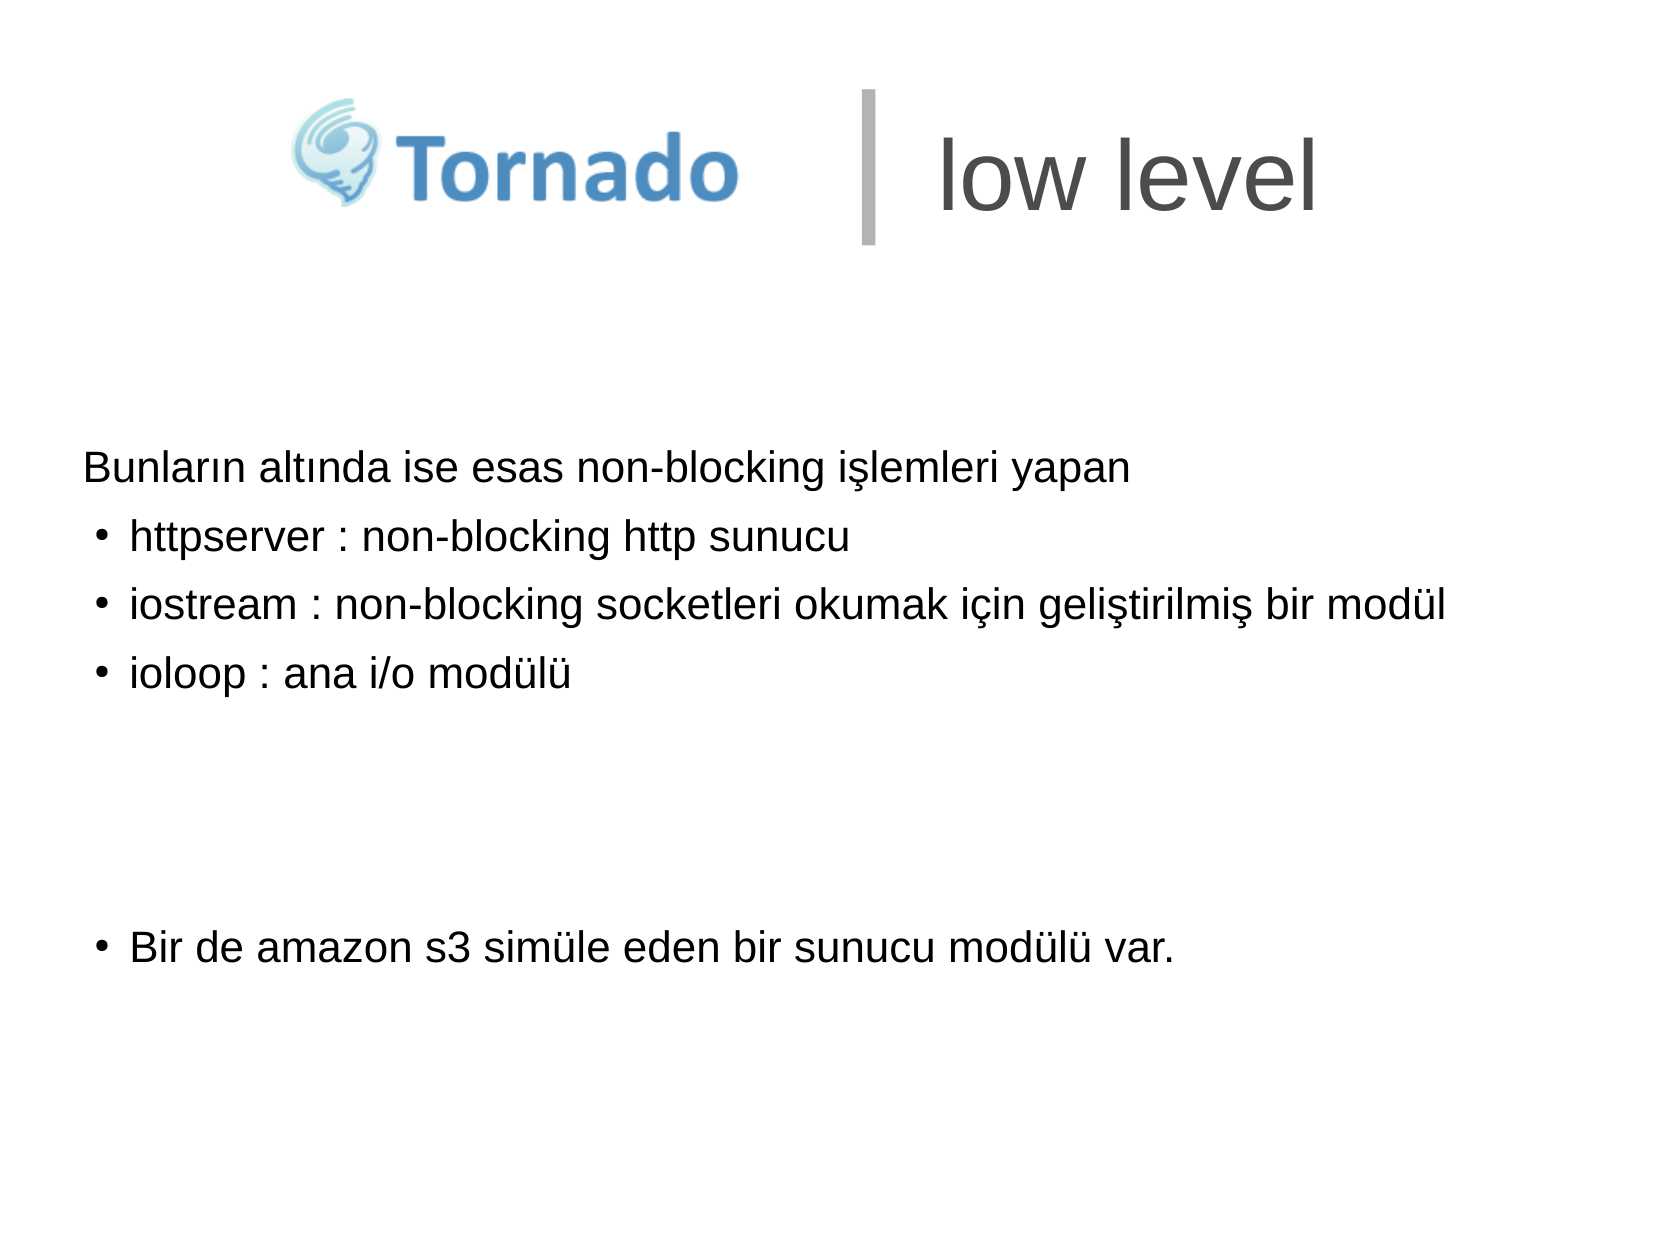

#
| low level
Bunların altında ise esas non-blocking işlemleri yapan
httpserver : non-blocking http sunucu
iostream : non-blocking socketleri okumak için geliştirilmiş bir modül
ioloop : ana i/o modülü
Bir de amazon s3 simüle eden bir sunucu modülü var.